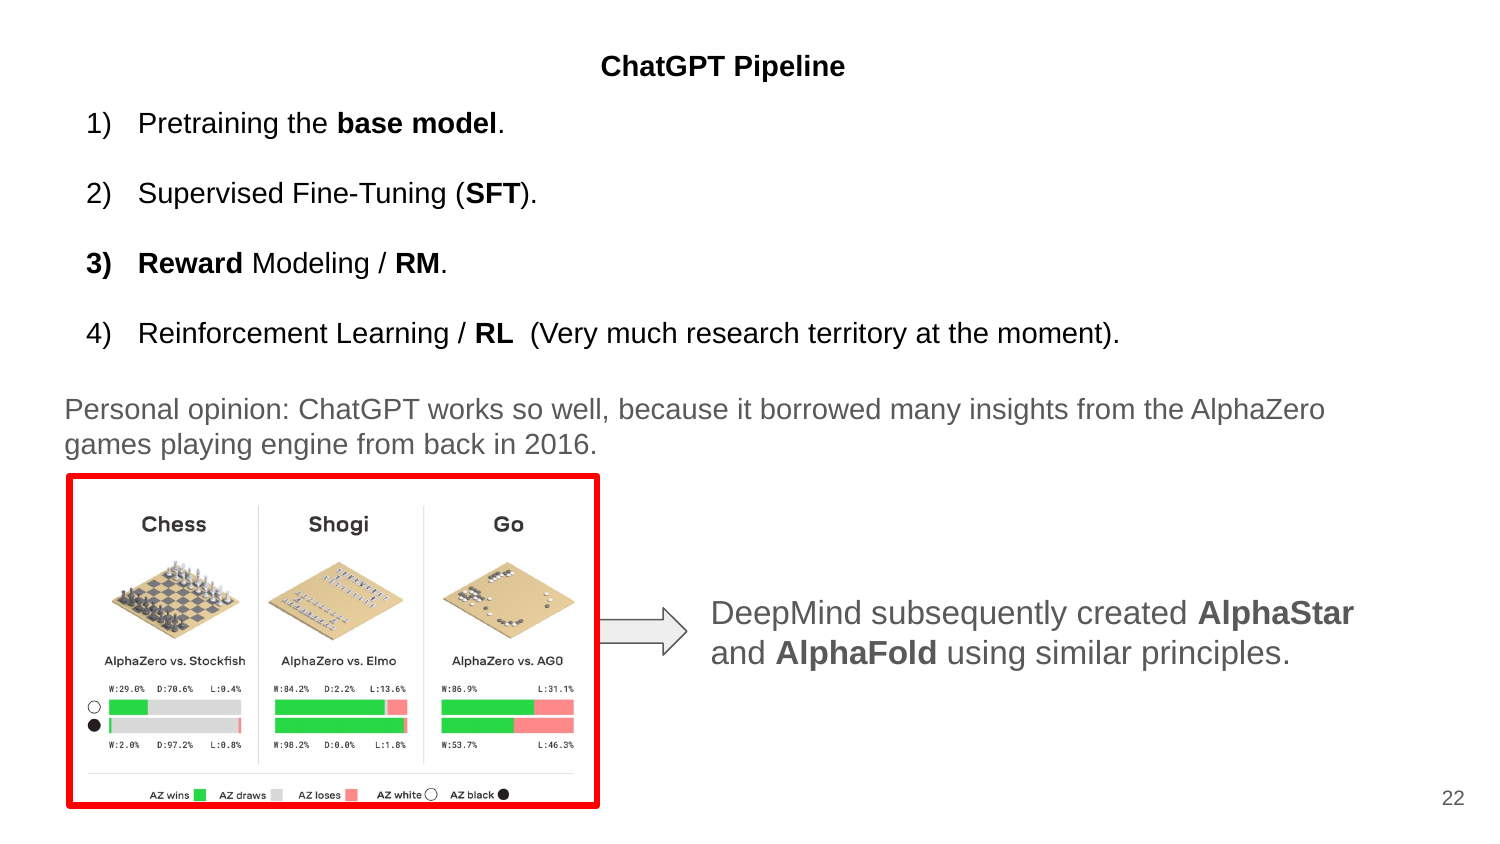

ChatGPT Pipeline
Pretraining the base model.
Supervised Fine-Tuning (SFT).
Reward Modeling / RM.
Reinforcement Learning / RL (Very much research territory at the moment).
Personal opinion: ChatGPT works so well, because it borrowed many insights from the AlphaZero games playing engine from back in 2016.
DeepMind subsequently created AlphaStar and AlphaFold using similar principles.